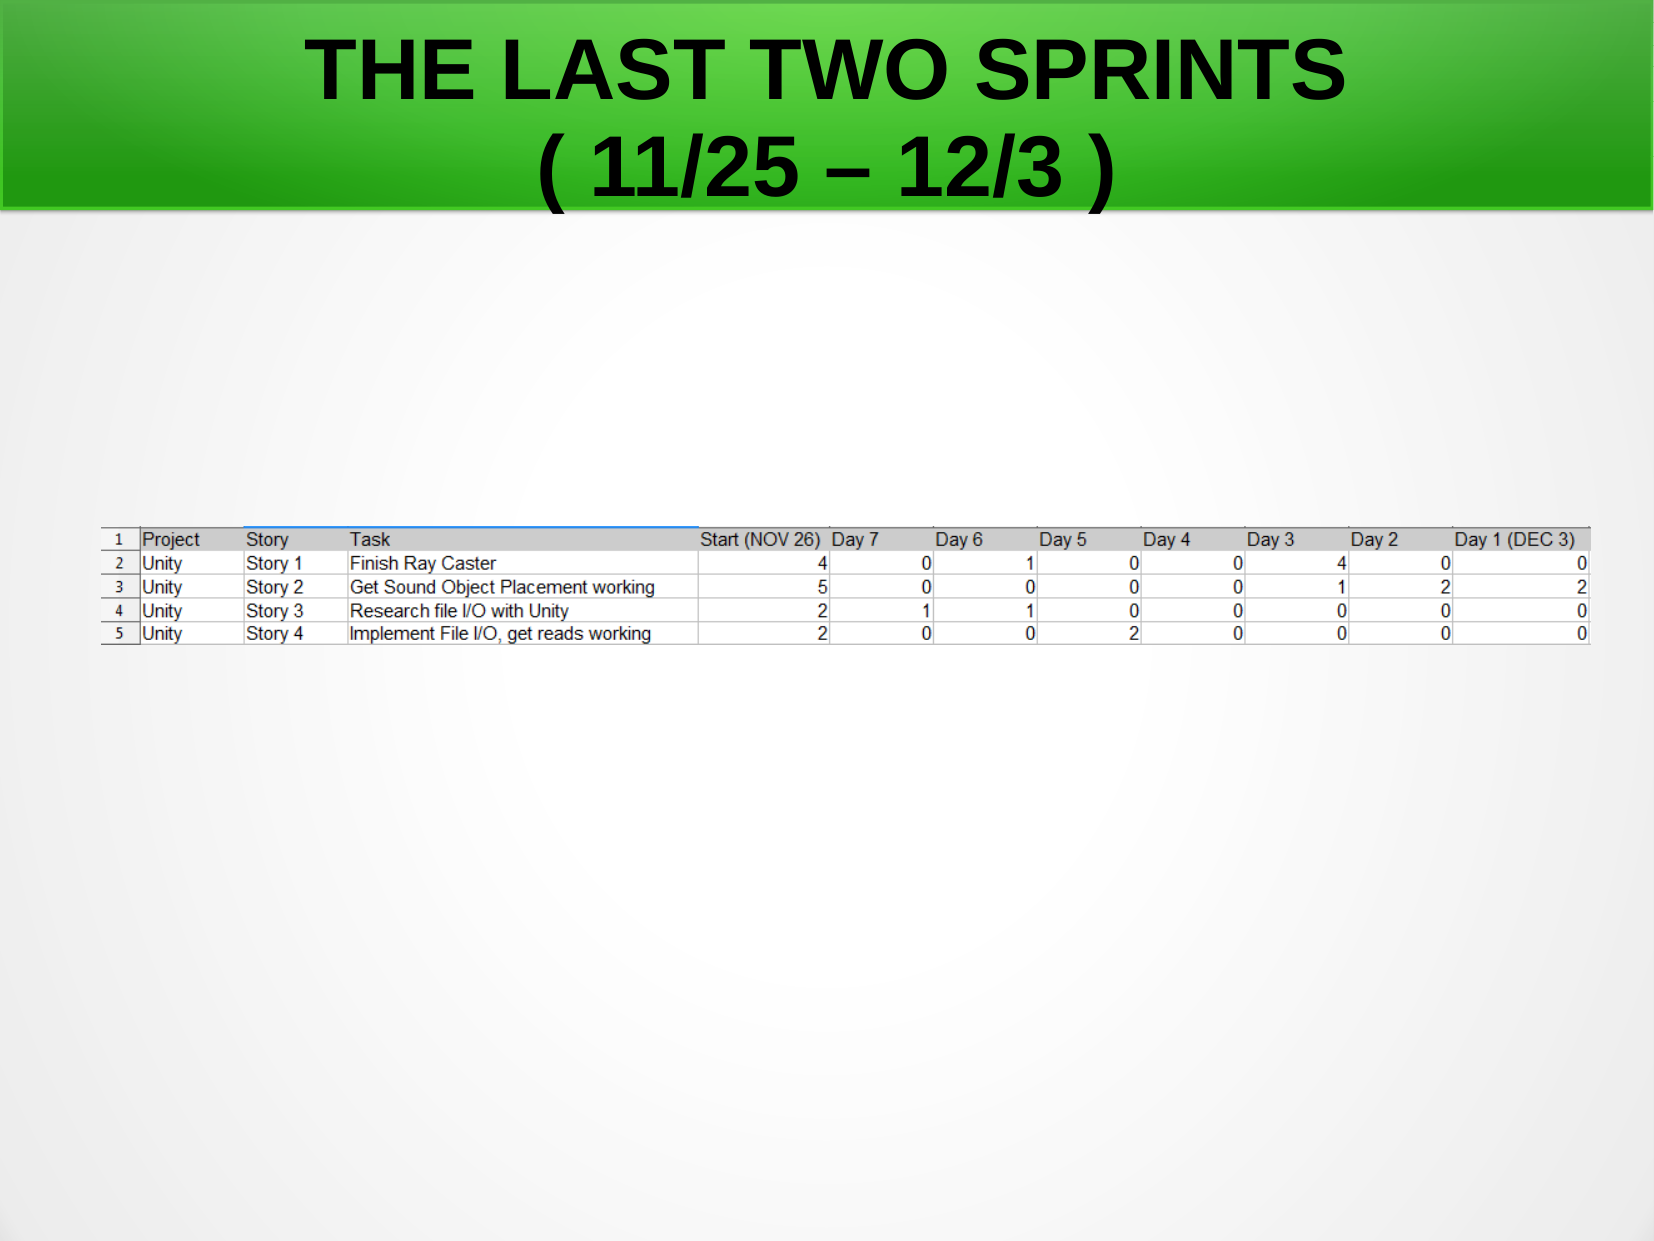

# THE LAST TWO SPRINTS ( 11/25 – 12/3 )